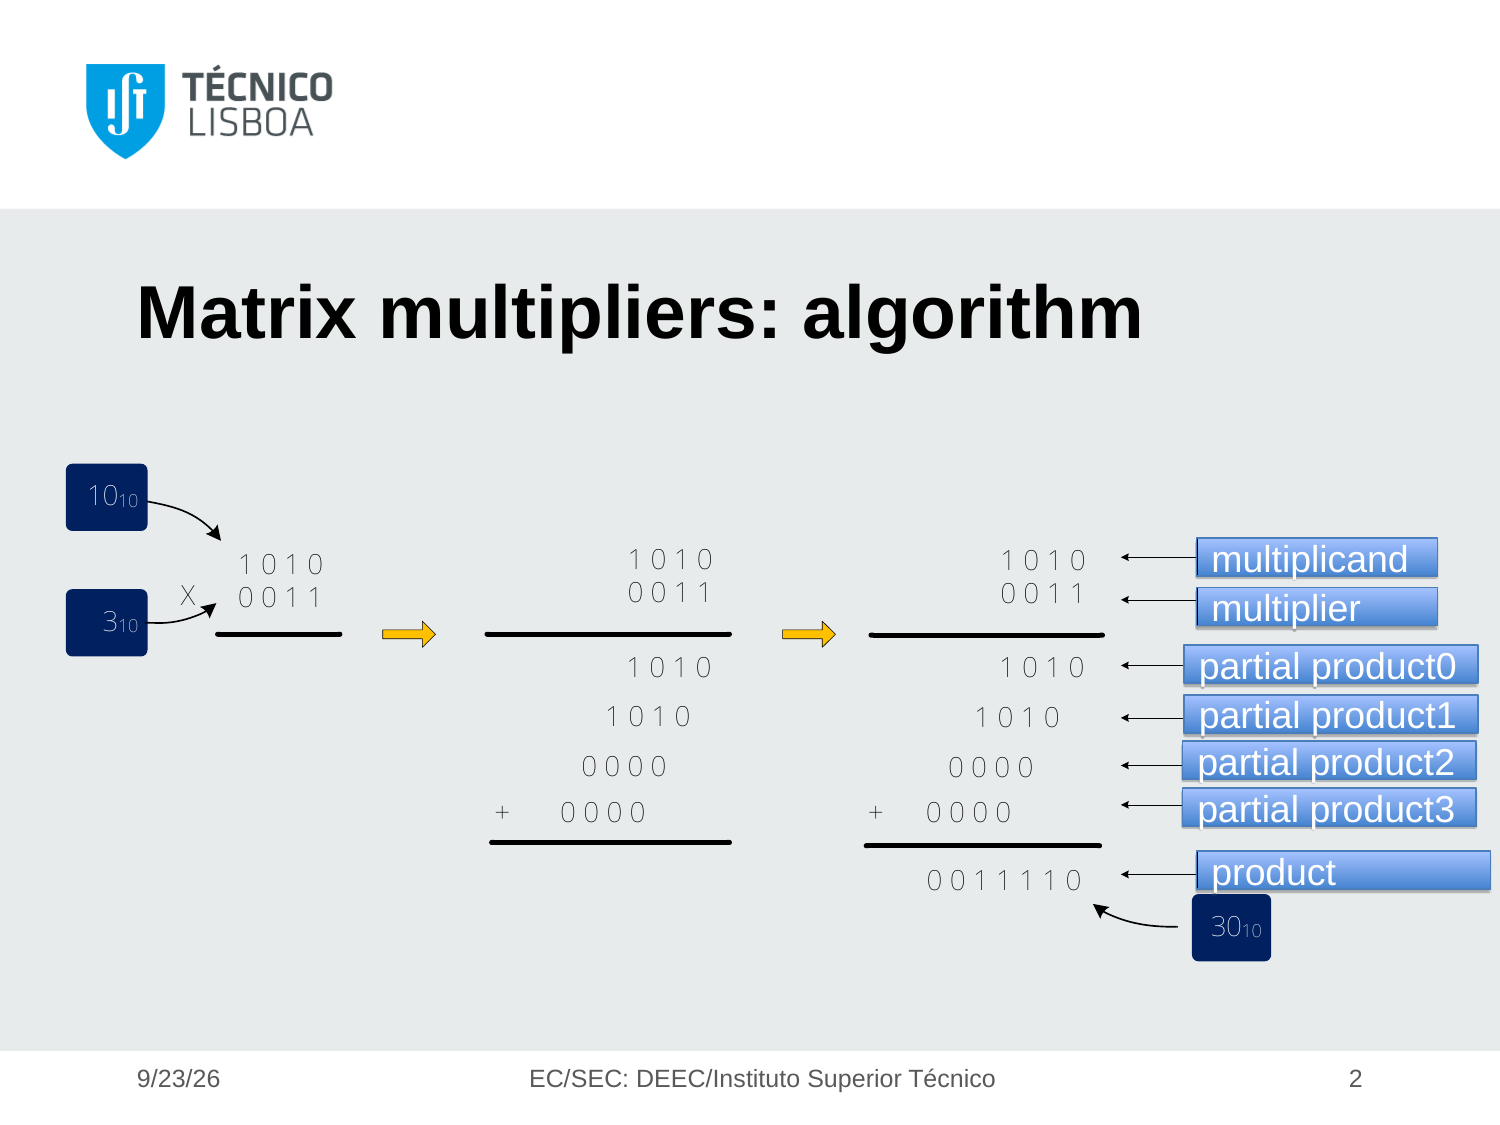

# Matrix multipliers: algorithm
multiplicand
multiplier
partial product0
partial product1
partial product2
partial product3
product
EC/SEC: DEEC/Instituto Superior Técnico